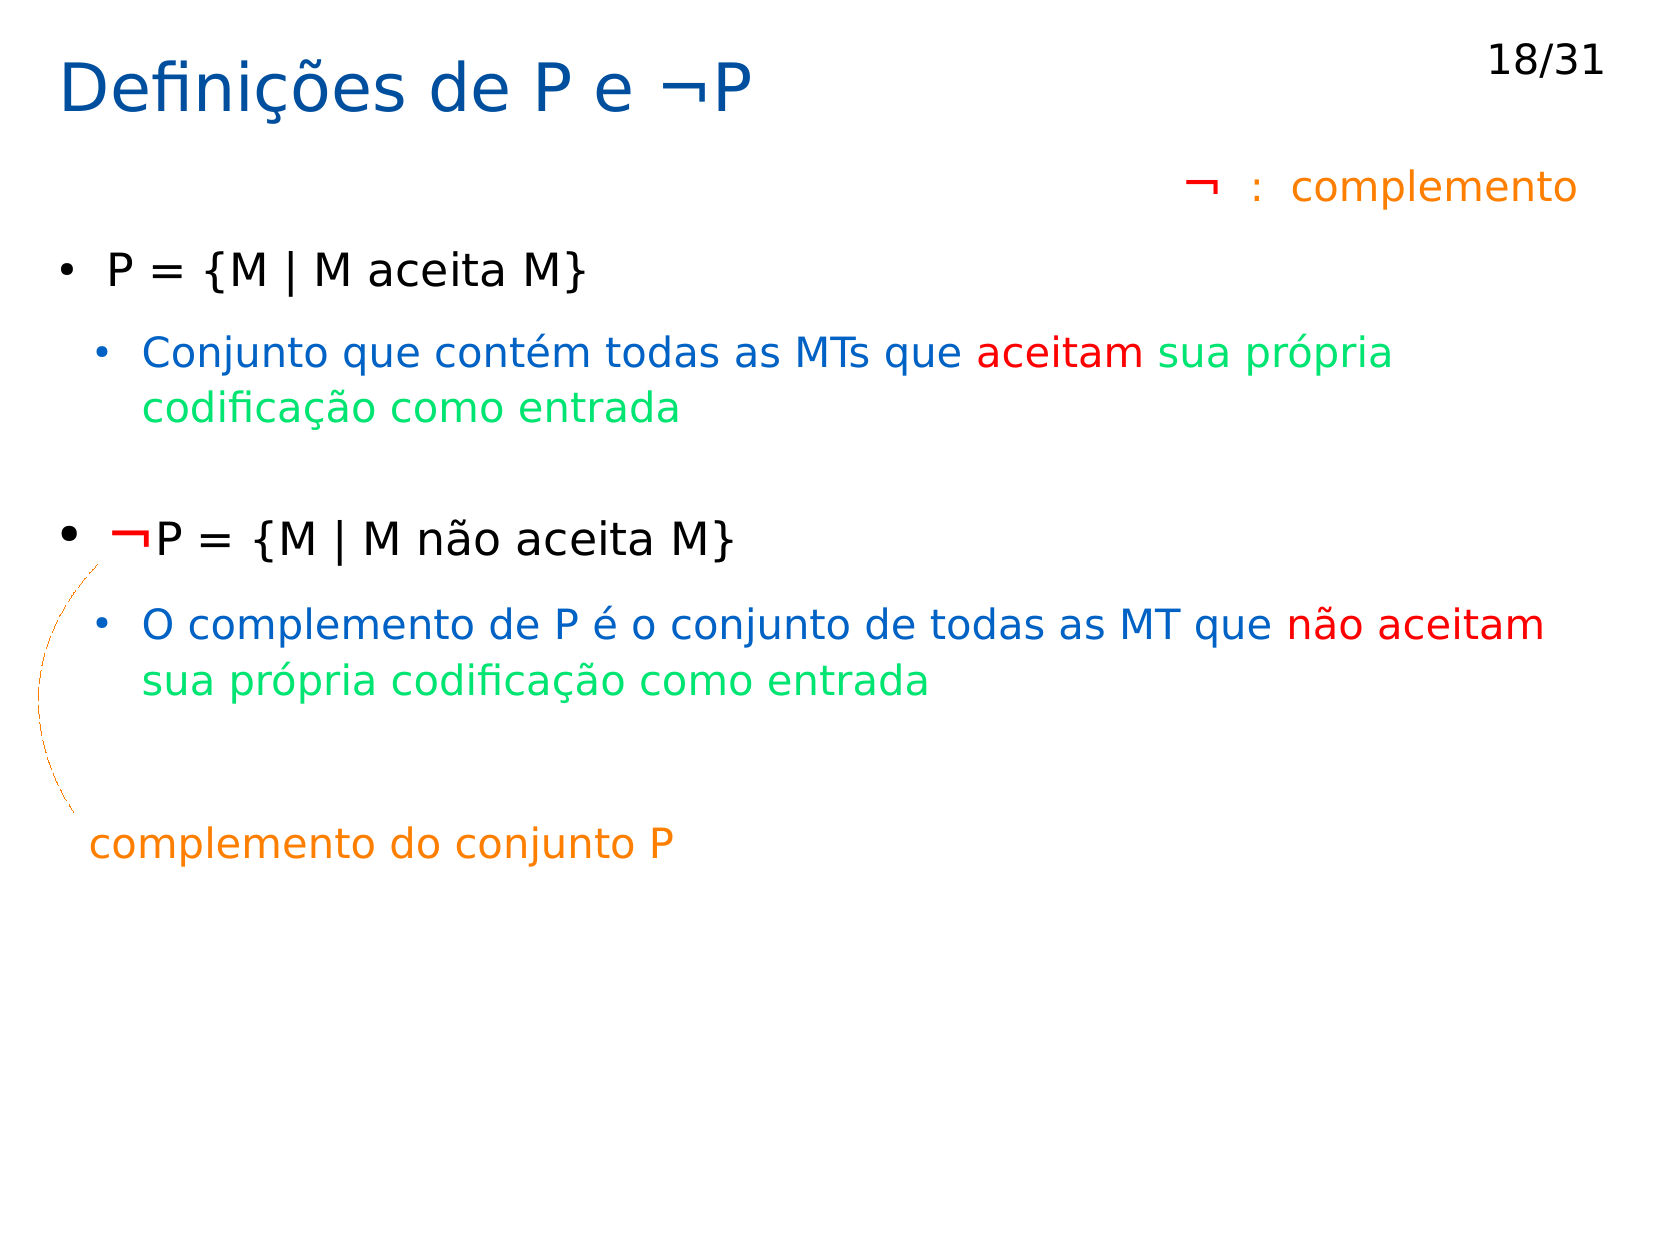

# Definições de P e ¬P
18
¬ : complemento
P = {M | M aceita M}
Conjunto que contém todas as MTs que aceitam sua própria codificação como entrada
¬P = {M | M não aceita M}
O complemento de P é o conjunto de todas as MT que não aceitam sua própria codificação como entrada
complemento do conjunto P